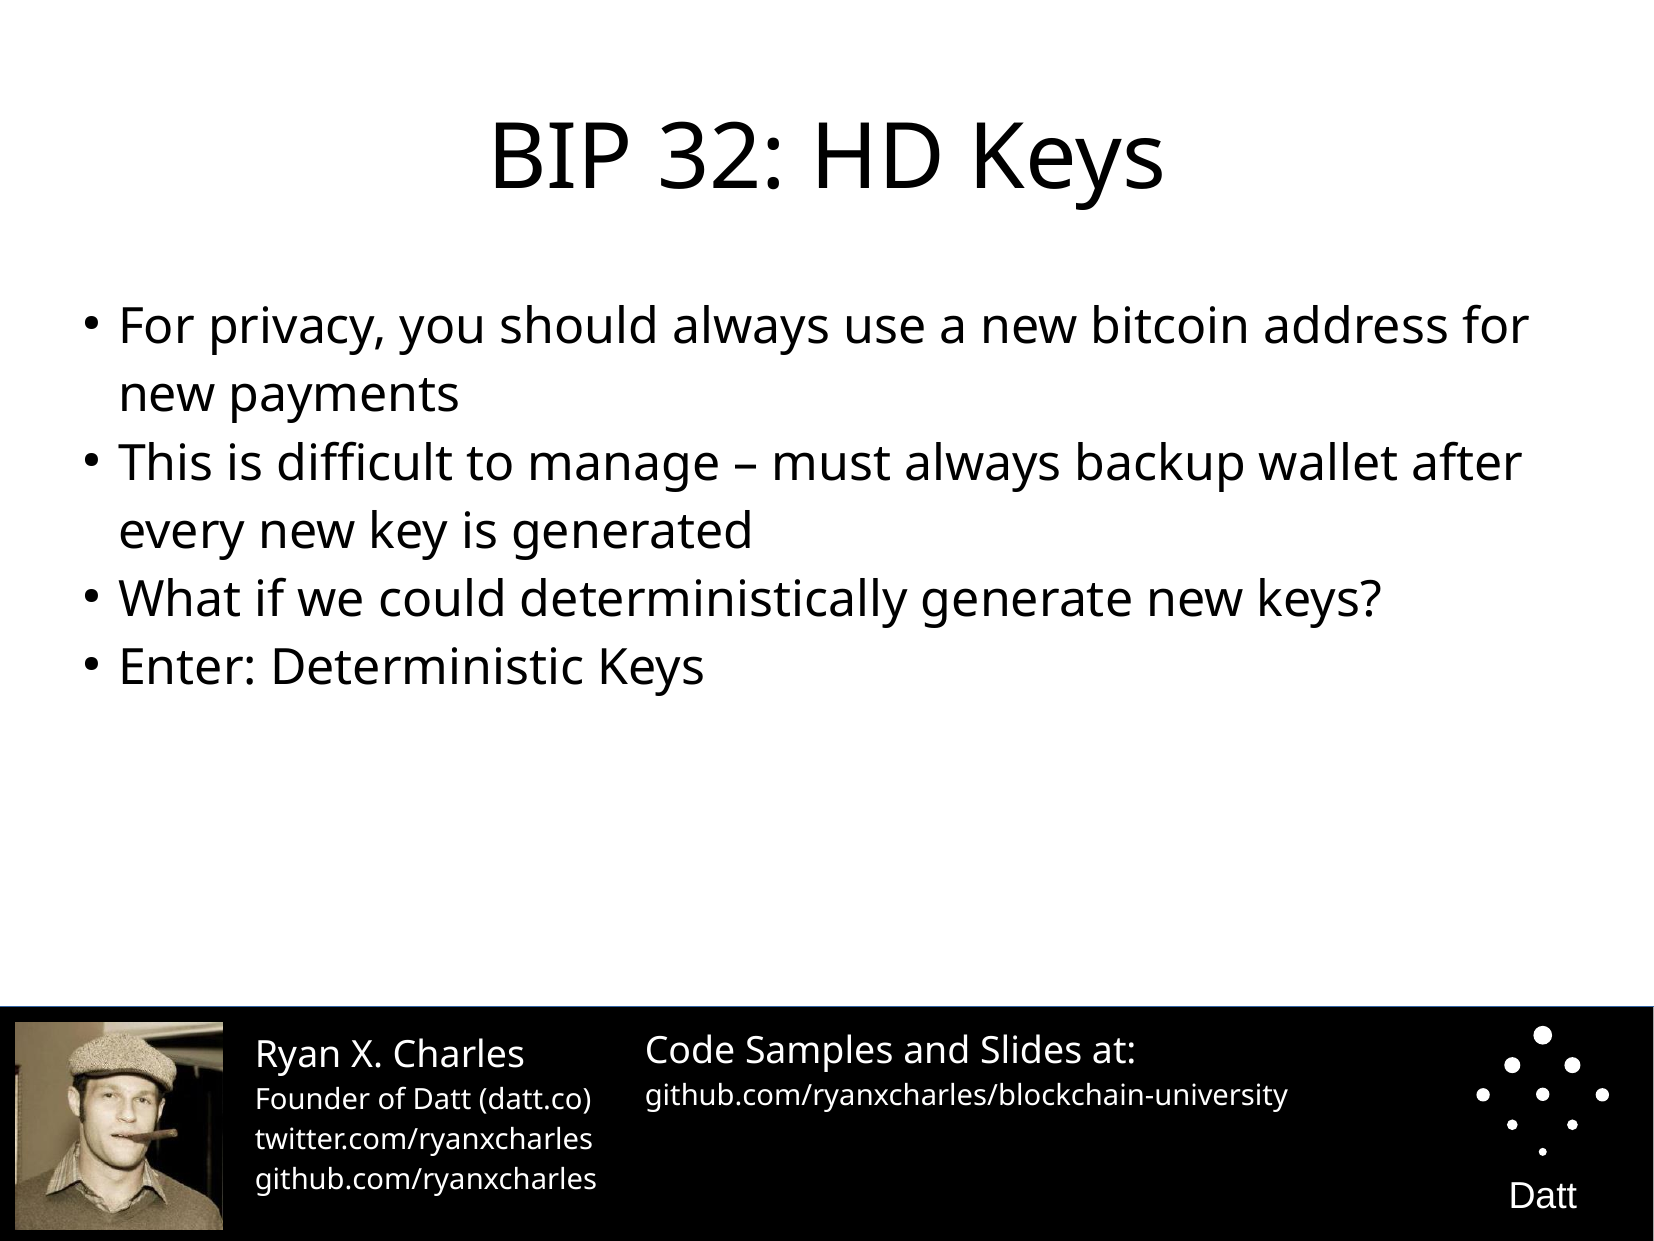

BIP 32: HD Keys
# For privacy, you should always use a new bitcoin address for new payments
This is difficult to manage – must always backup wallet after every new key is generated
What if we could deterministically generate new keys?
Enter: Deterministic Keys
Code Samples and Slides at:
github.com/ryanxcharles/blockchain-university
Ryan X. Charles
Founder of Datt (datt.co)
twitter.com/ryanxcharles
github.com/ryanxcharles
Datt